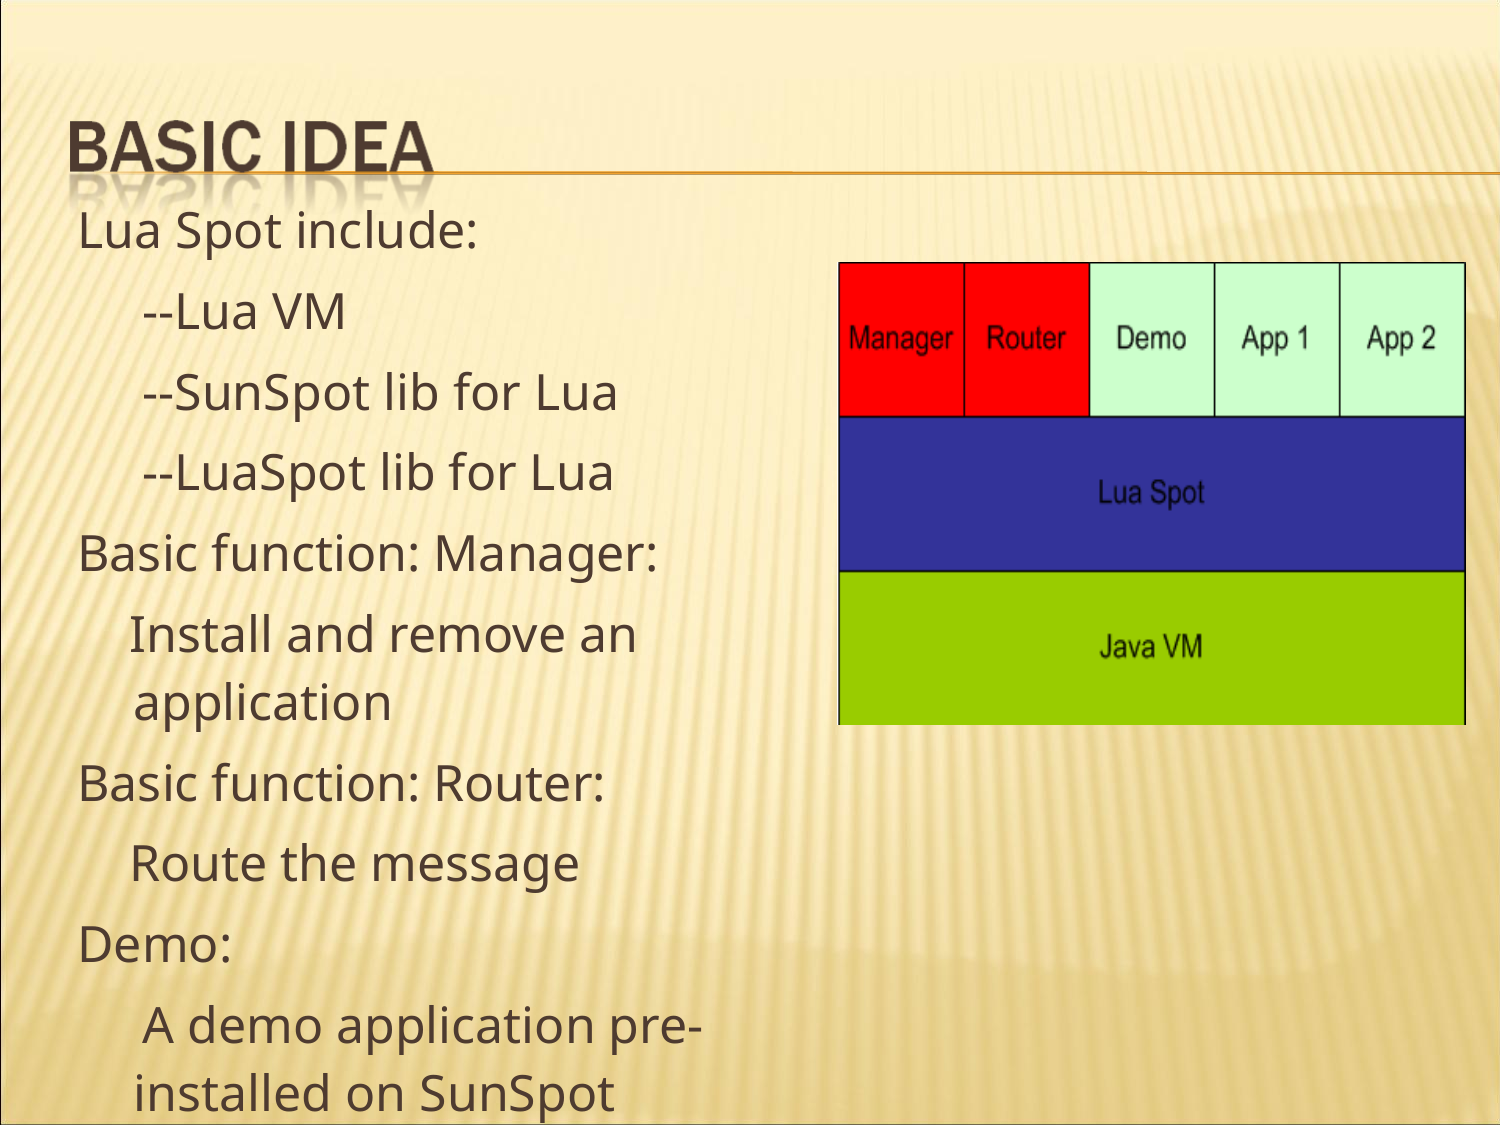

# Lua Spot include:
 --Lua VM
 --SunSpot lib for Lua
 --LuaSpot lib for Lua
Basic function: Manager:
 Install and remove an application
Basic function: Router:
 Route the message
Demo:
 A demo application pre-installed on SunSpot